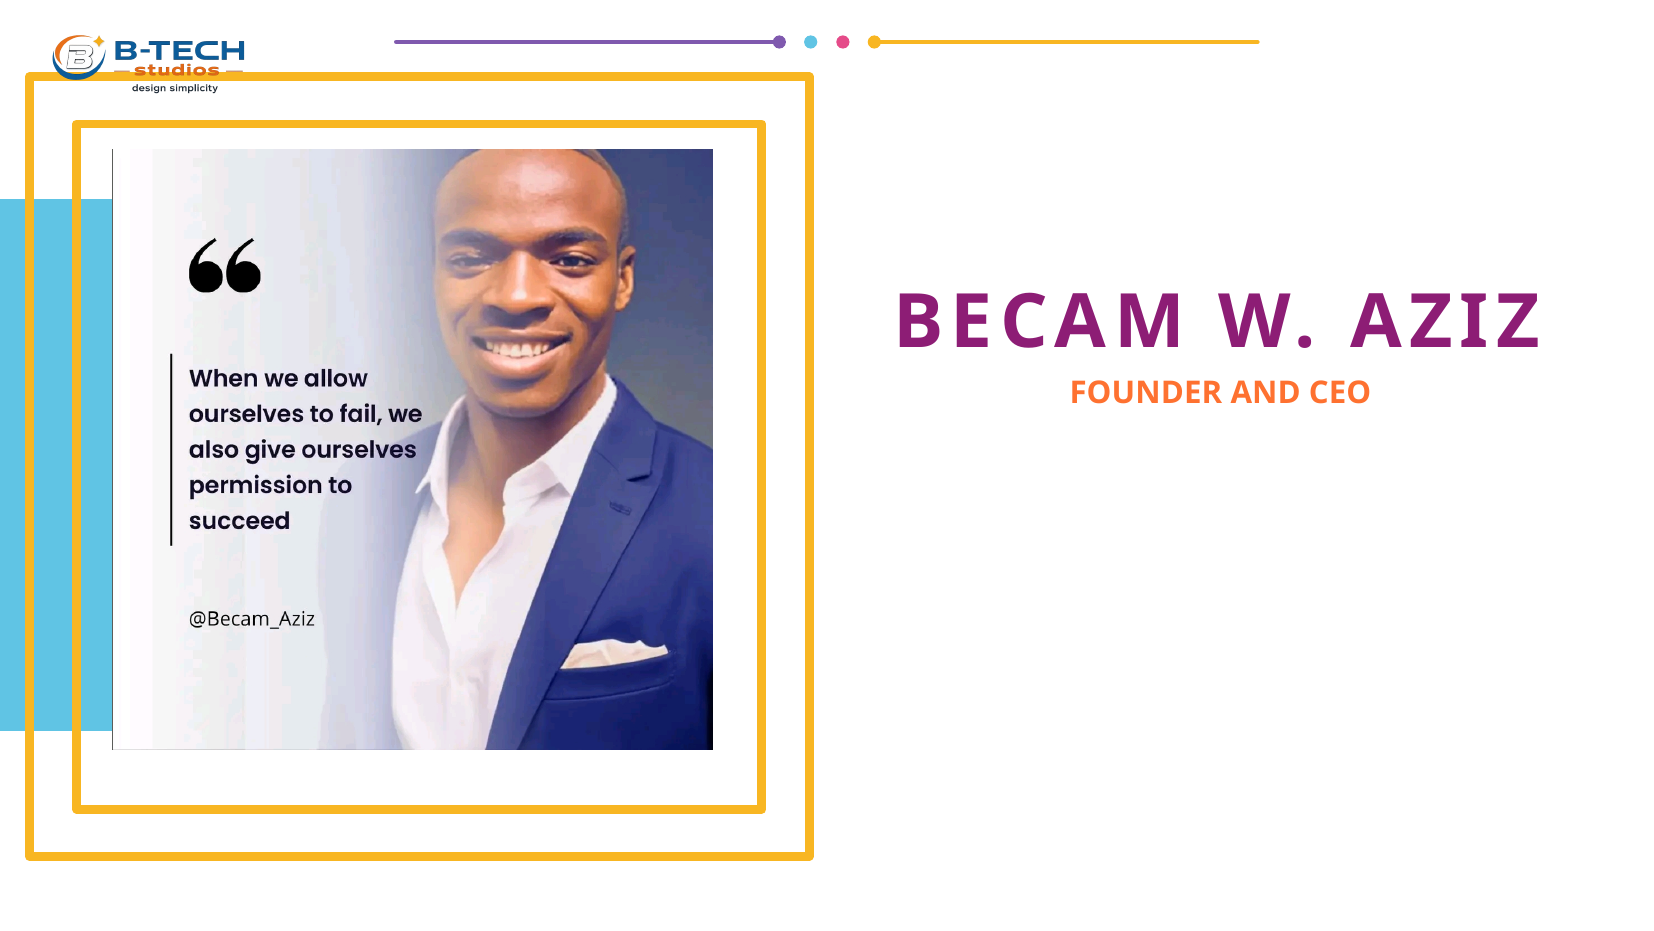

# BECAM W. AZIZ FOUNDER AND CEO